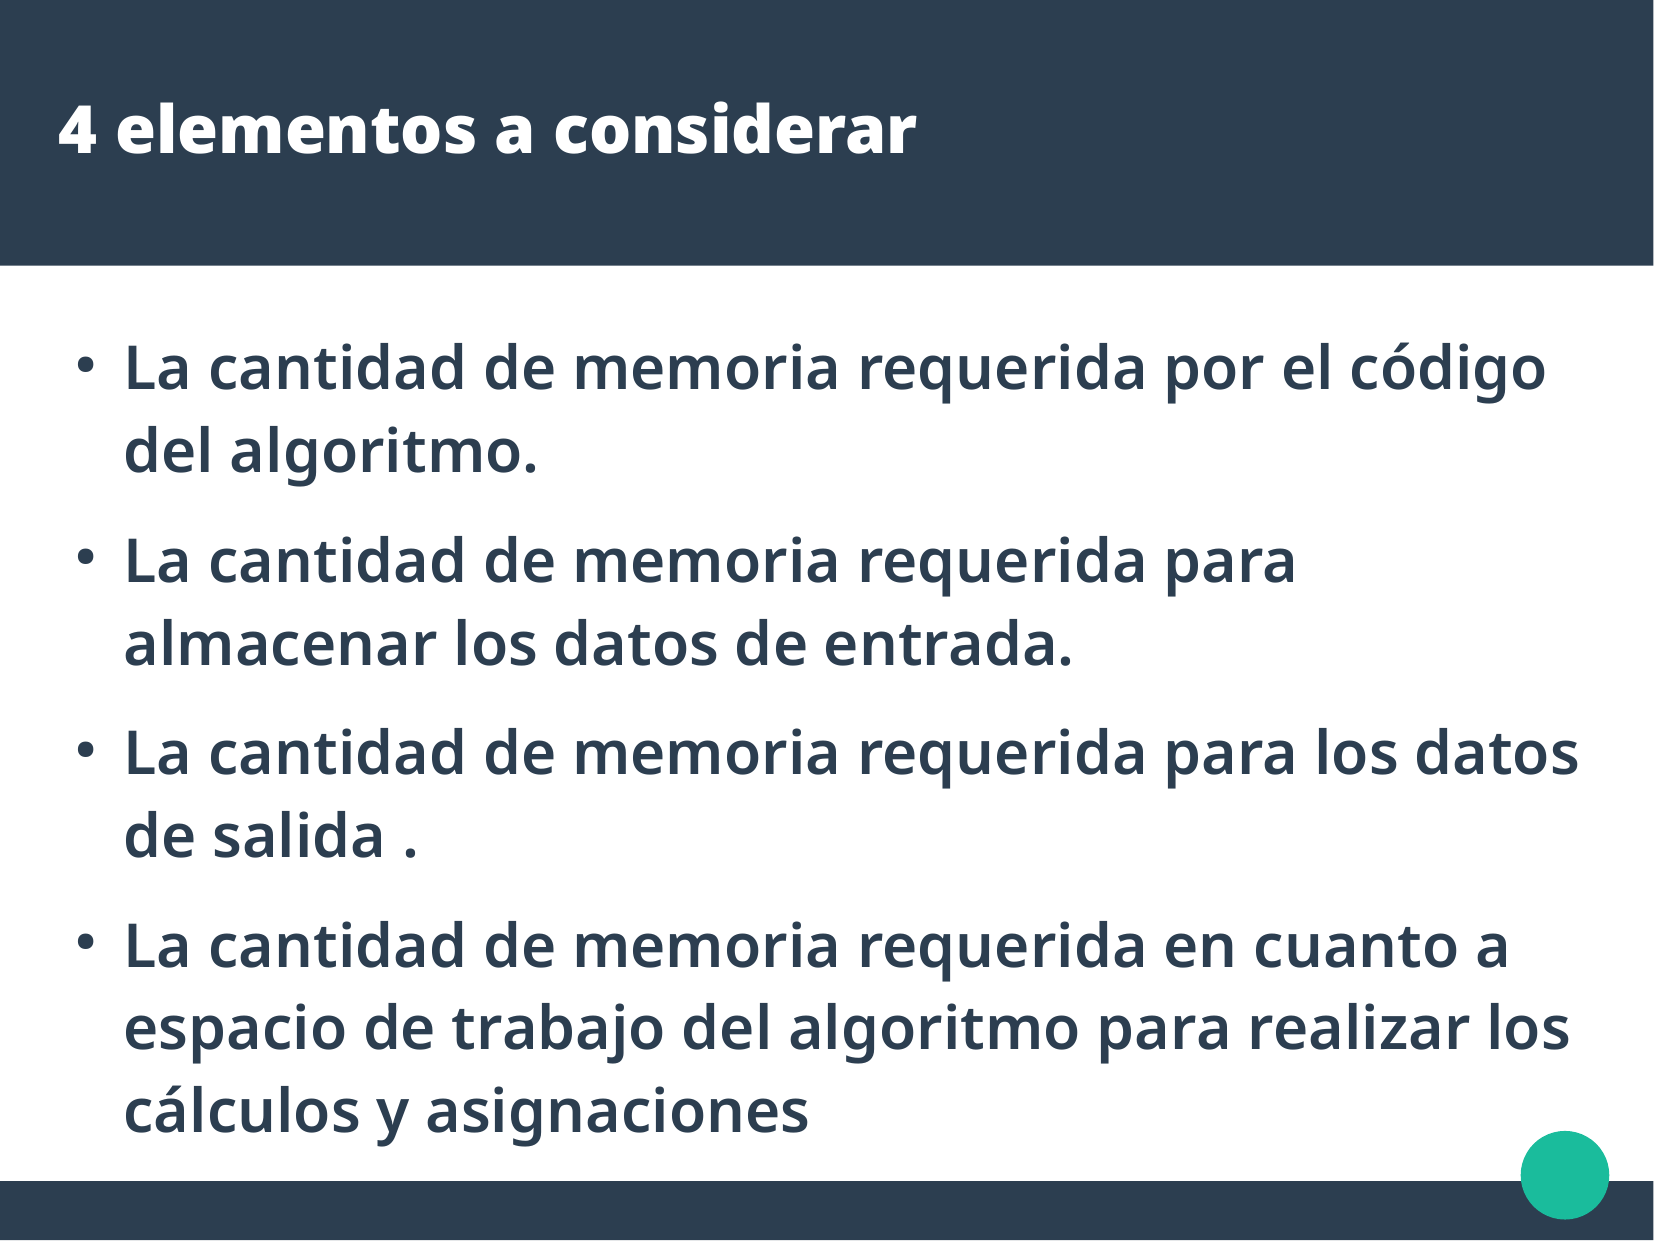

# 4 elementos a considerar
La cantidad de memoria requerida por el código del algoritmo.
La cantidad de memoria requerida para almacenar los datos de entrada.
La cantidad de memoria requerida para los datos de salida .
La cantidad de memoria requerida en cuanto a espacio de trabajo del algoritmo para realizar los cálculos y asignaciones